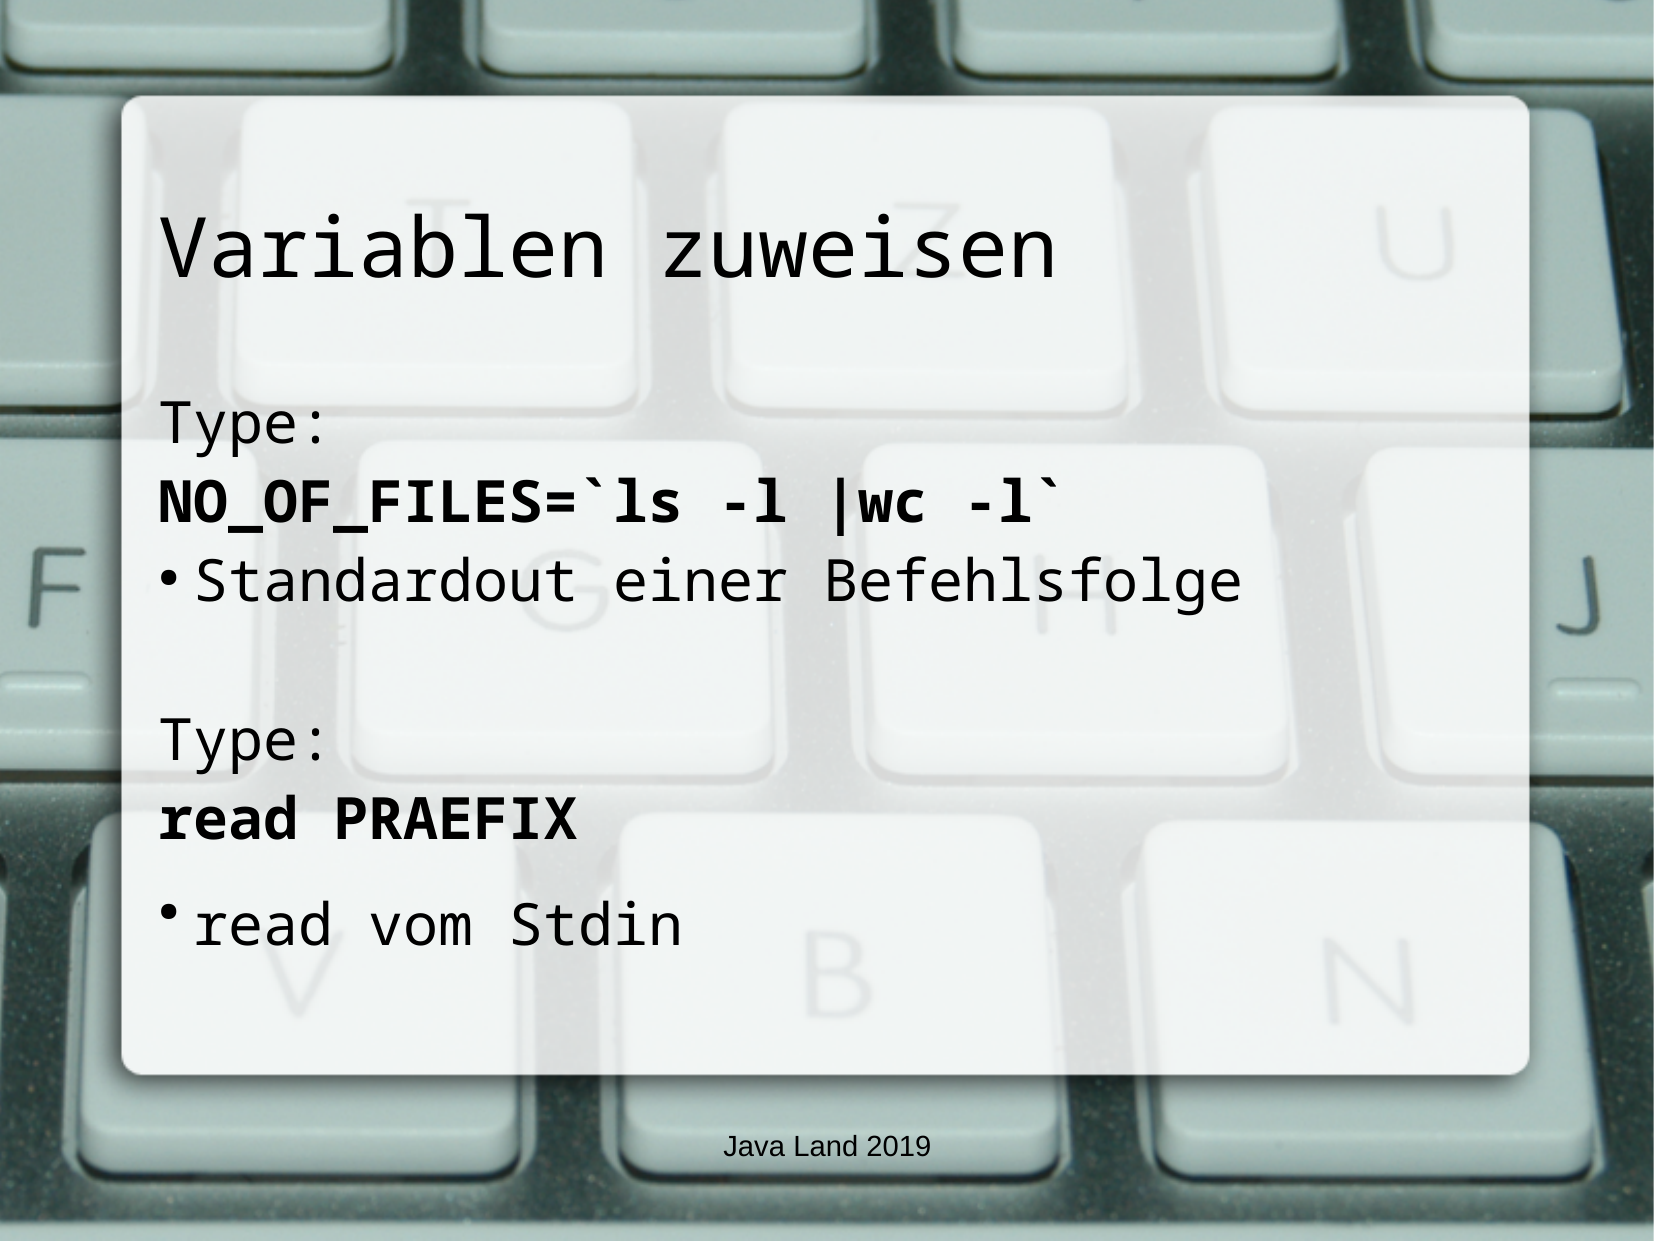

#
Variablen zuweisen
Type:
NO_OF_FILES=`ls -l |wc -l`
Standardout einer Befehlsfolge
Type:
read PRAEFIX
read vom Stdin